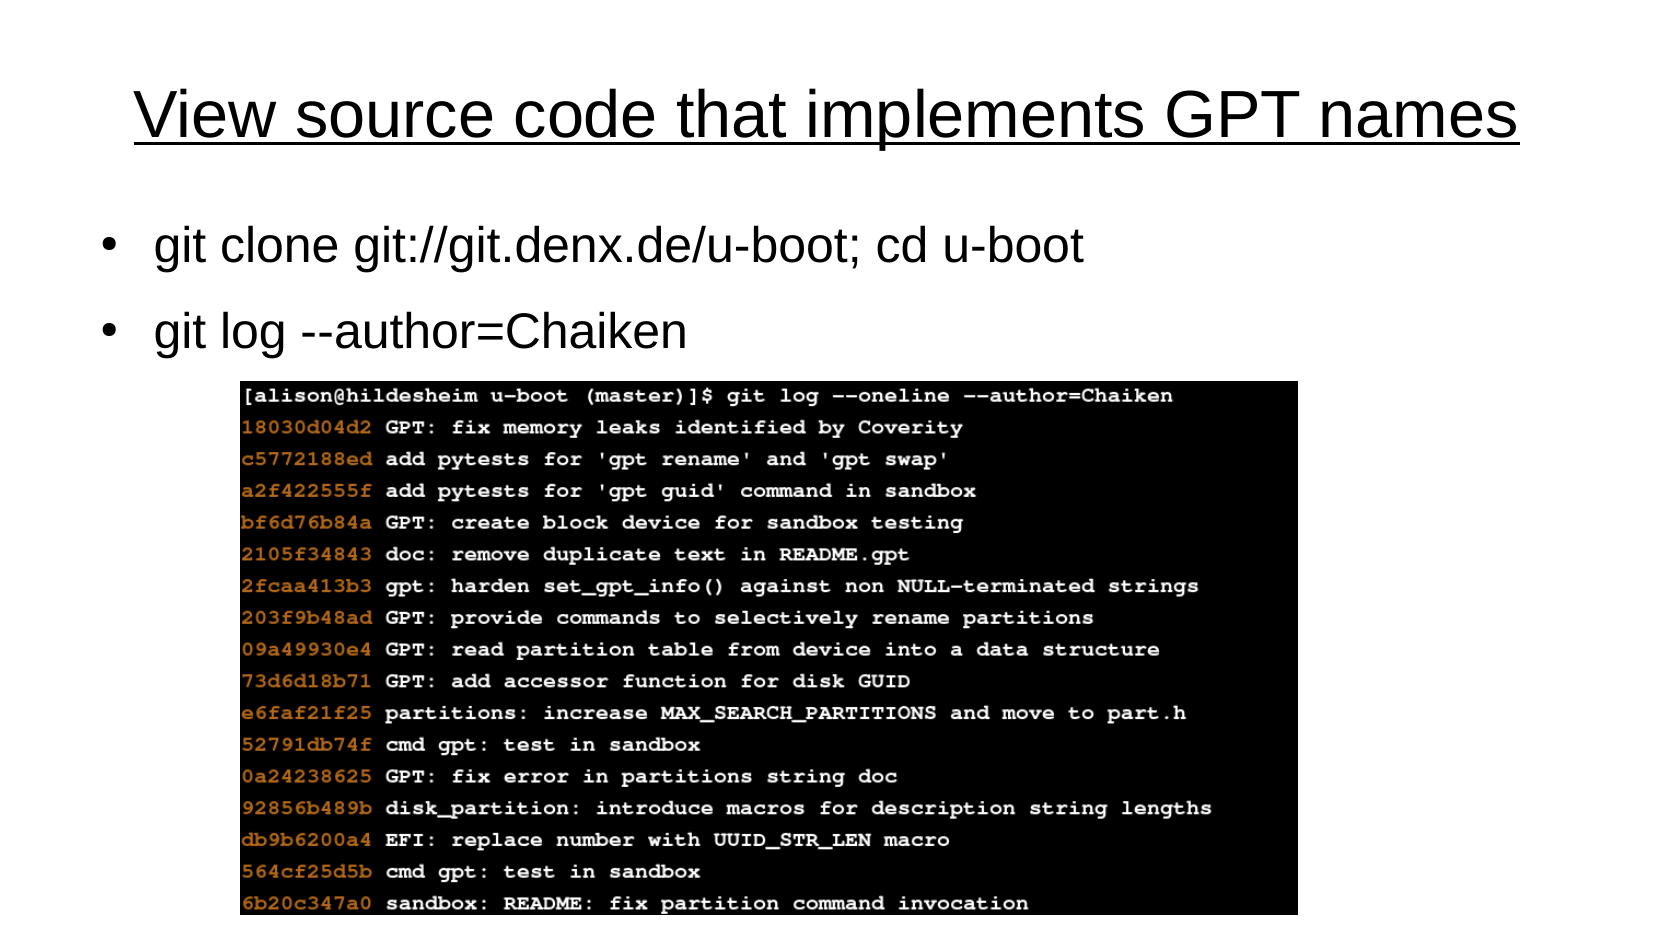

# View source code that implements GPT names
git clone git://git.denx.de/u-boot; cd u-boot
git log --author=Chaiken